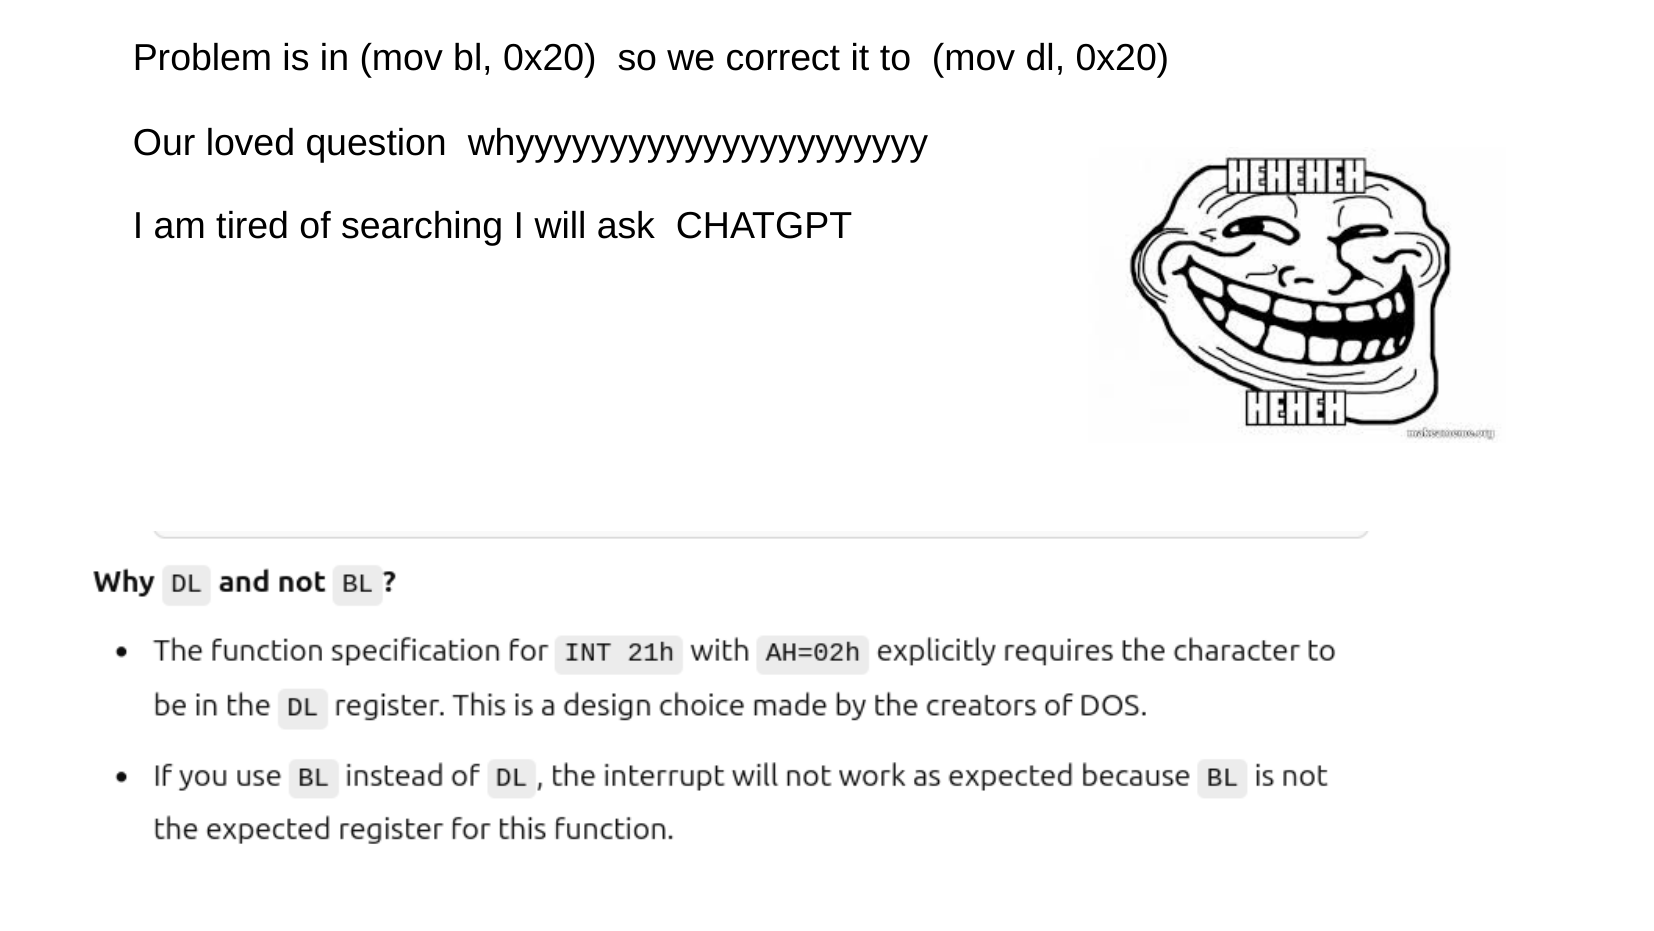

Problem is in (mov bl, 0x20) so we correct it to (mov dl, 0x20)
Our loved question whyyyyyyyyyyyyyyyyyyyyyy
I am tired of searching I will ask CHATGPT